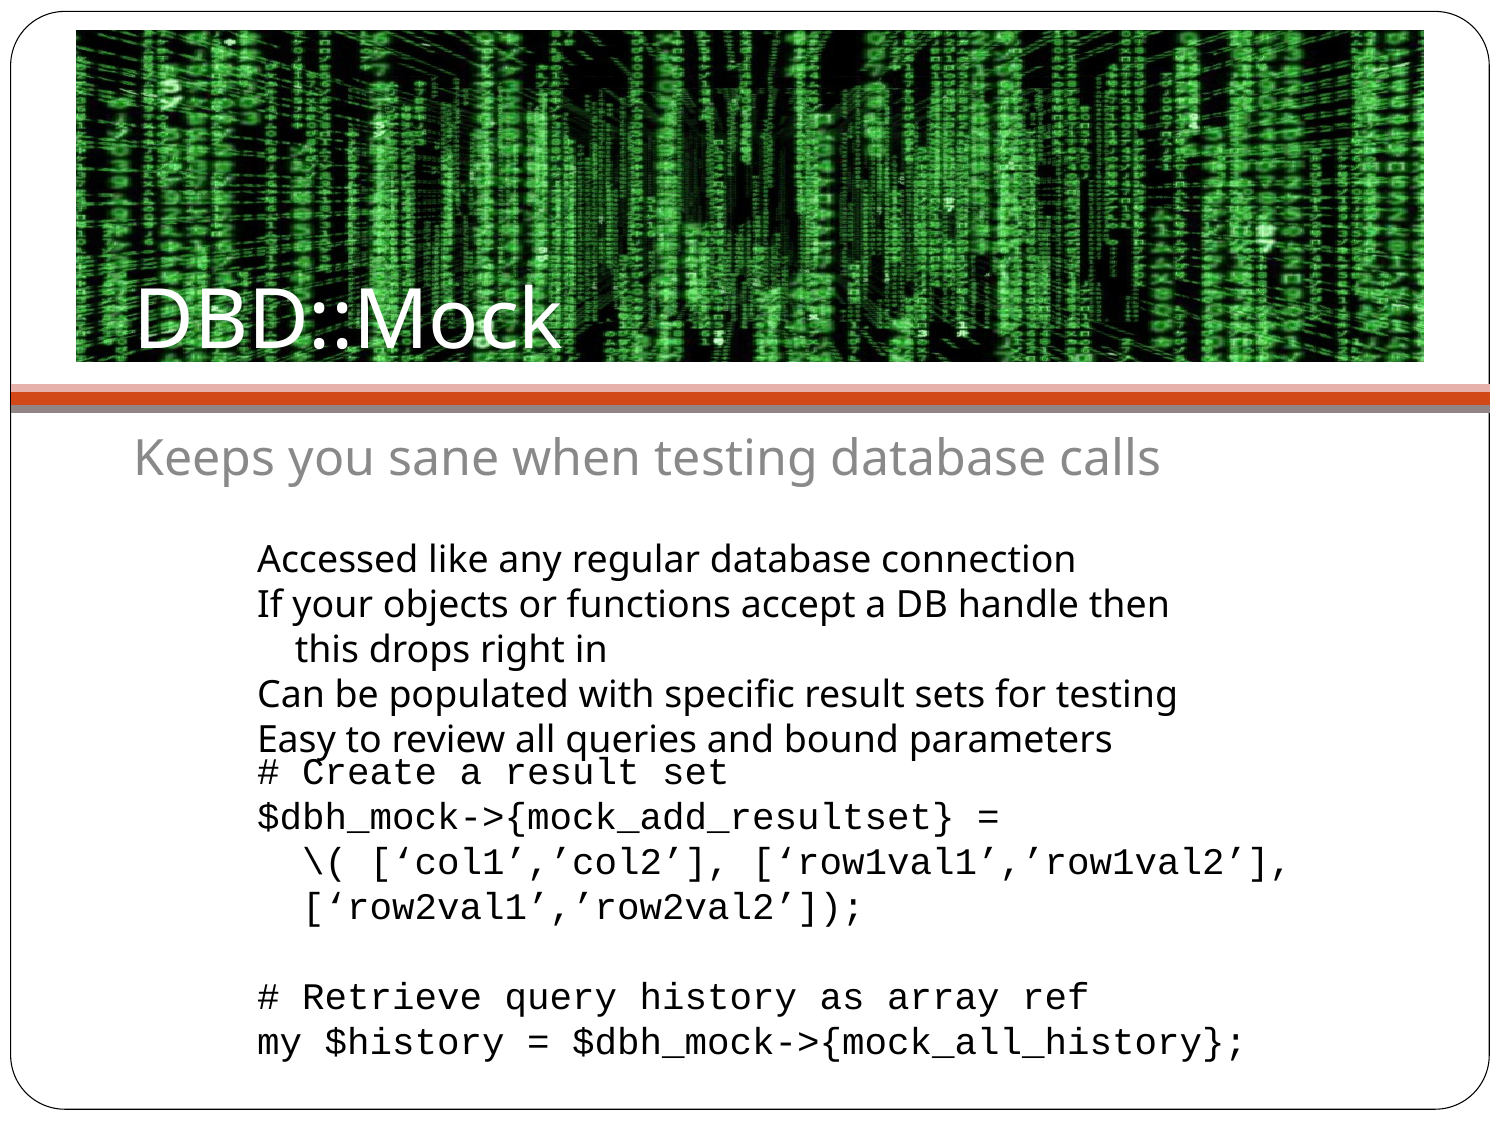

# DBD::Mock
Keeps you sane when testing database calls
Accessed like any regular database connection
If your objects or functions accept a DB handle then this drops right in
Can be populated with specific result sets for testing
Easy to review all queries and bound parameters
# Create a result set
$dbh_mock->{mock_add_resultset} =
 \( [‘col1’,’col2’], [‘row1val1’,’row1val2’],
 [‘row2val1’,’row2val2’]);
# Retrieve query history as array ref
my $history = $dbh_mock->{mock_all_history};